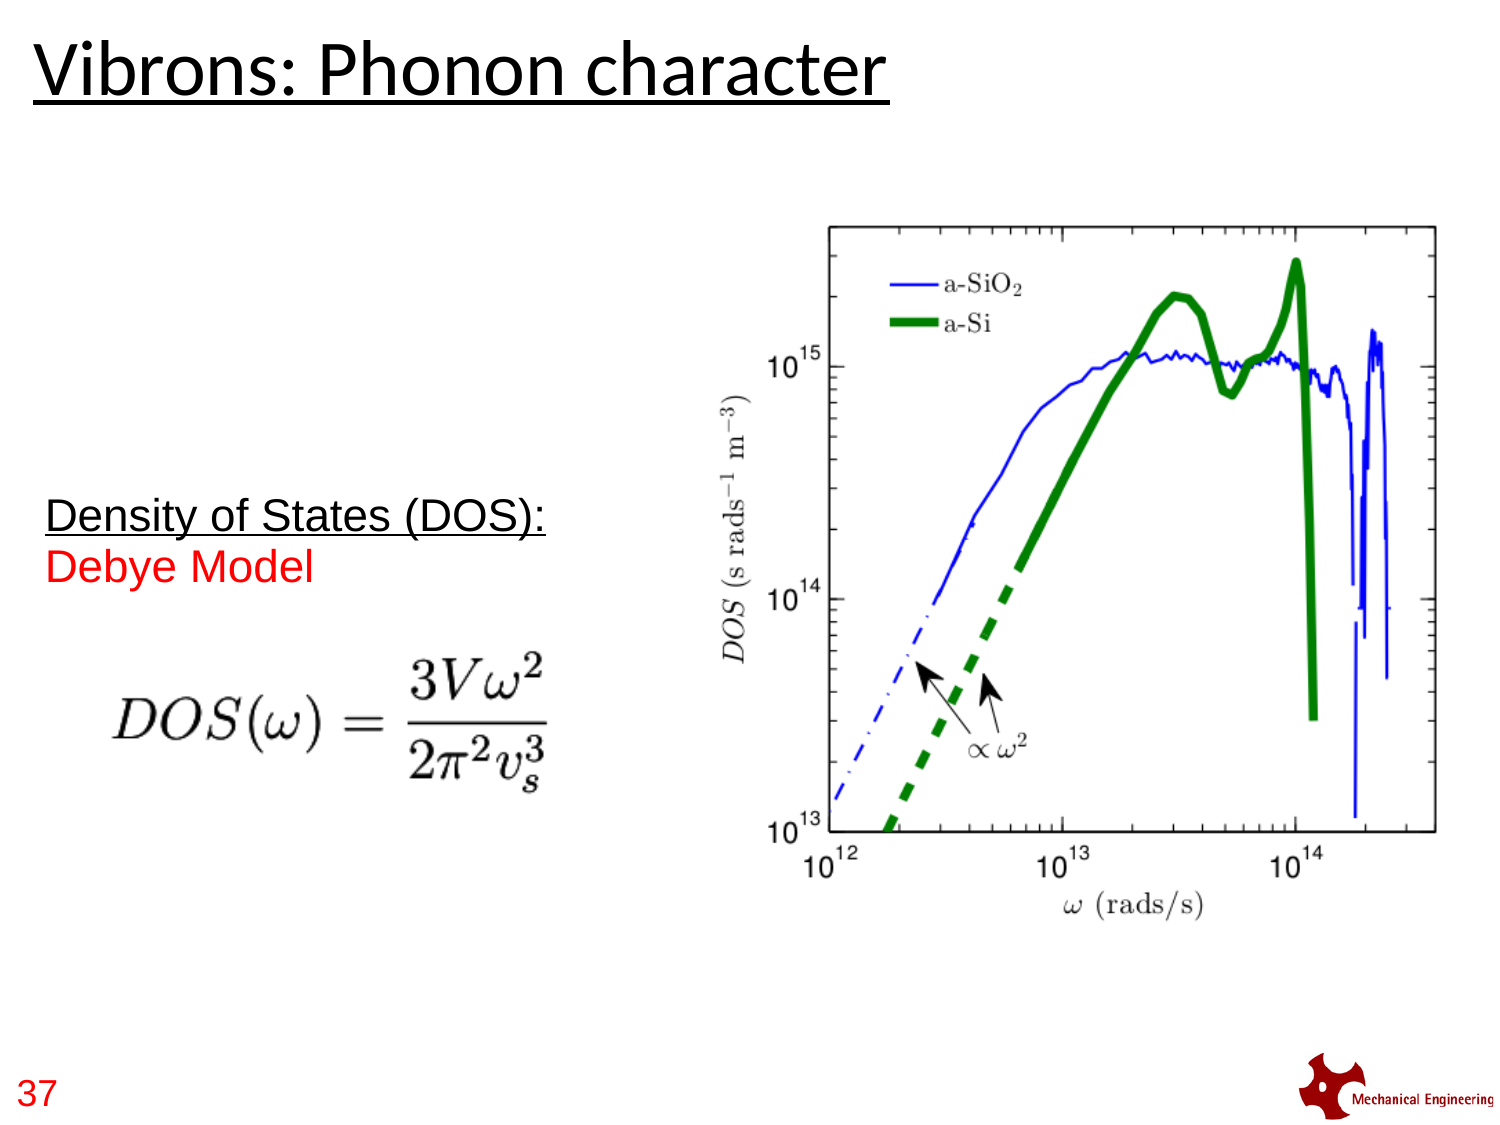

# Vibrons: Phonon character
Density of States (DOS): Debye Model